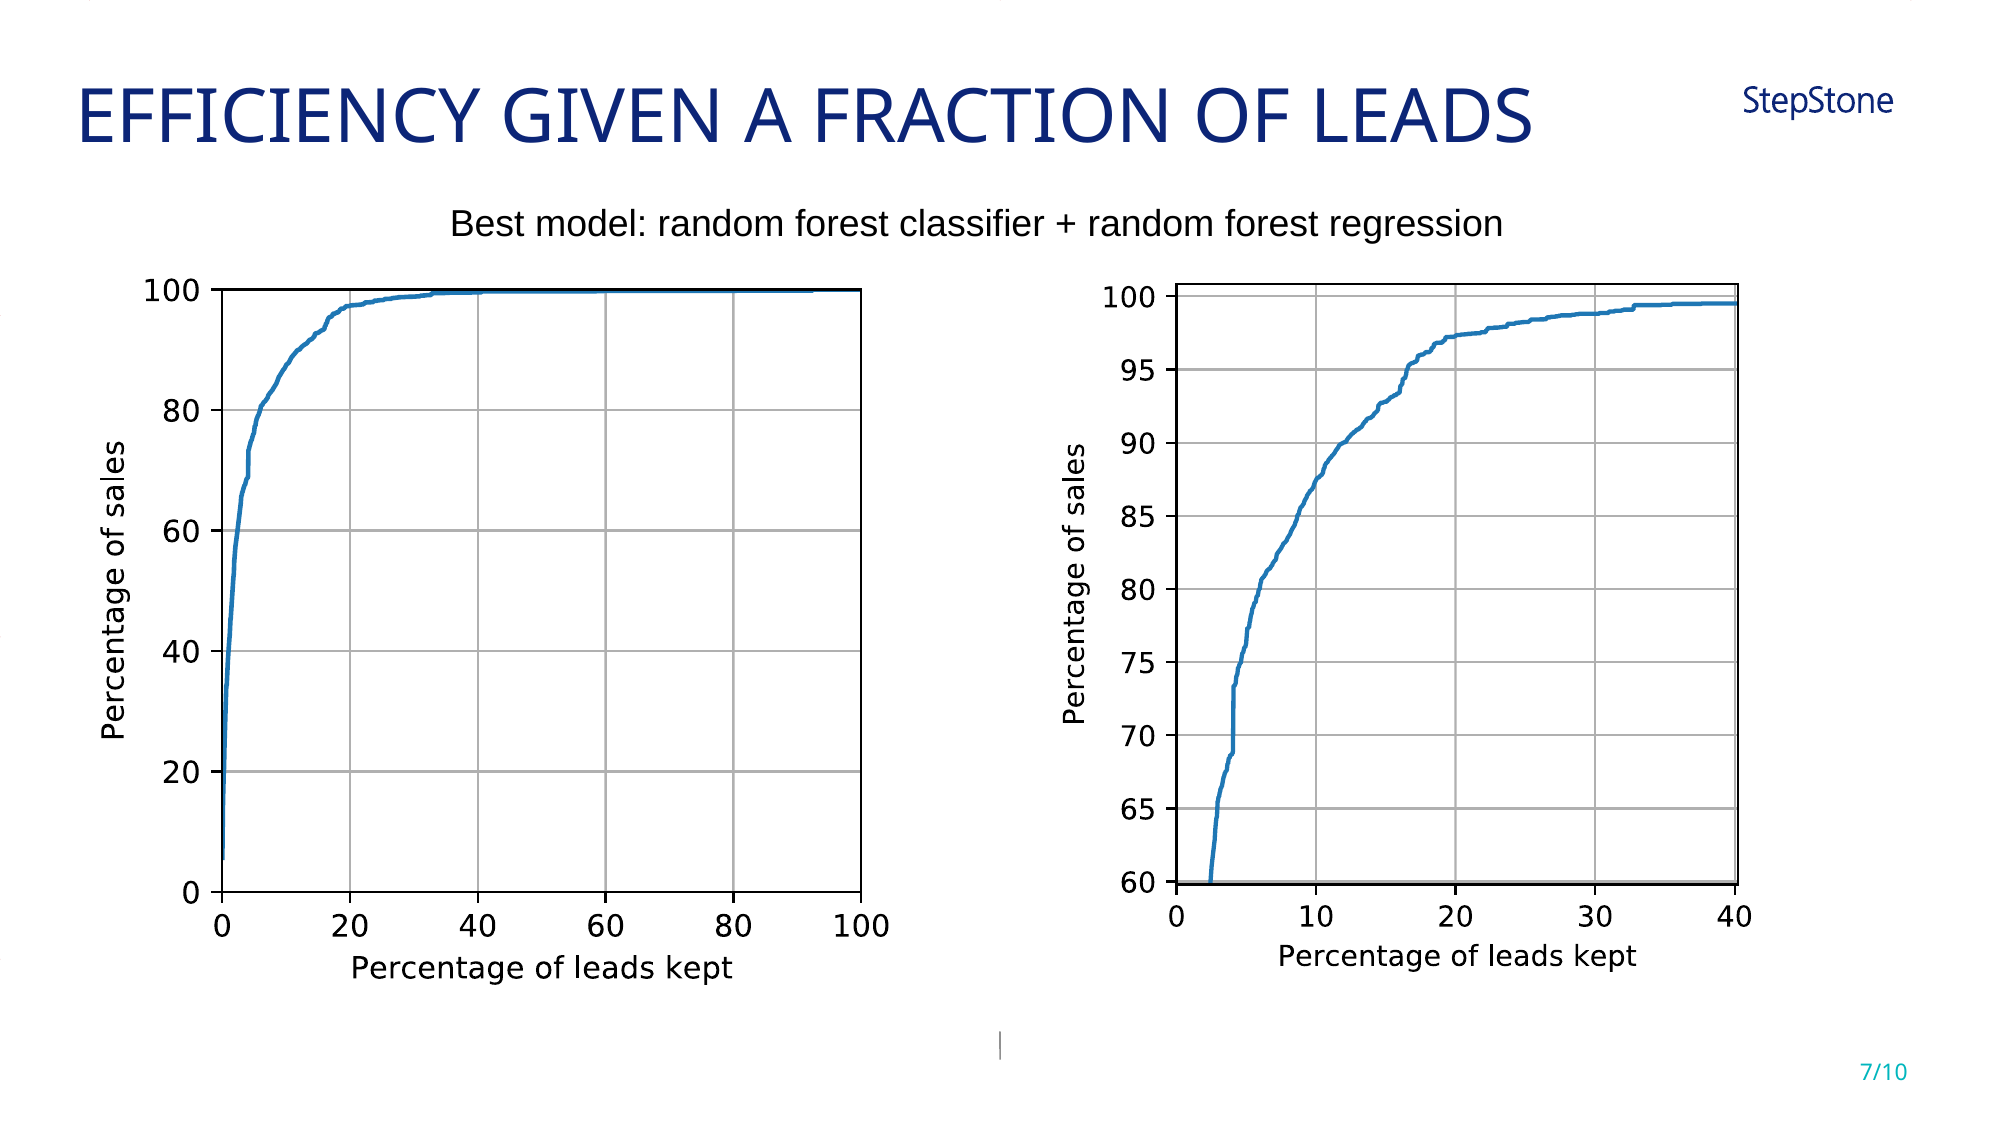

# Efficiency given a fraction of leads
Best model: random forest classifier + random forest regression
7/10